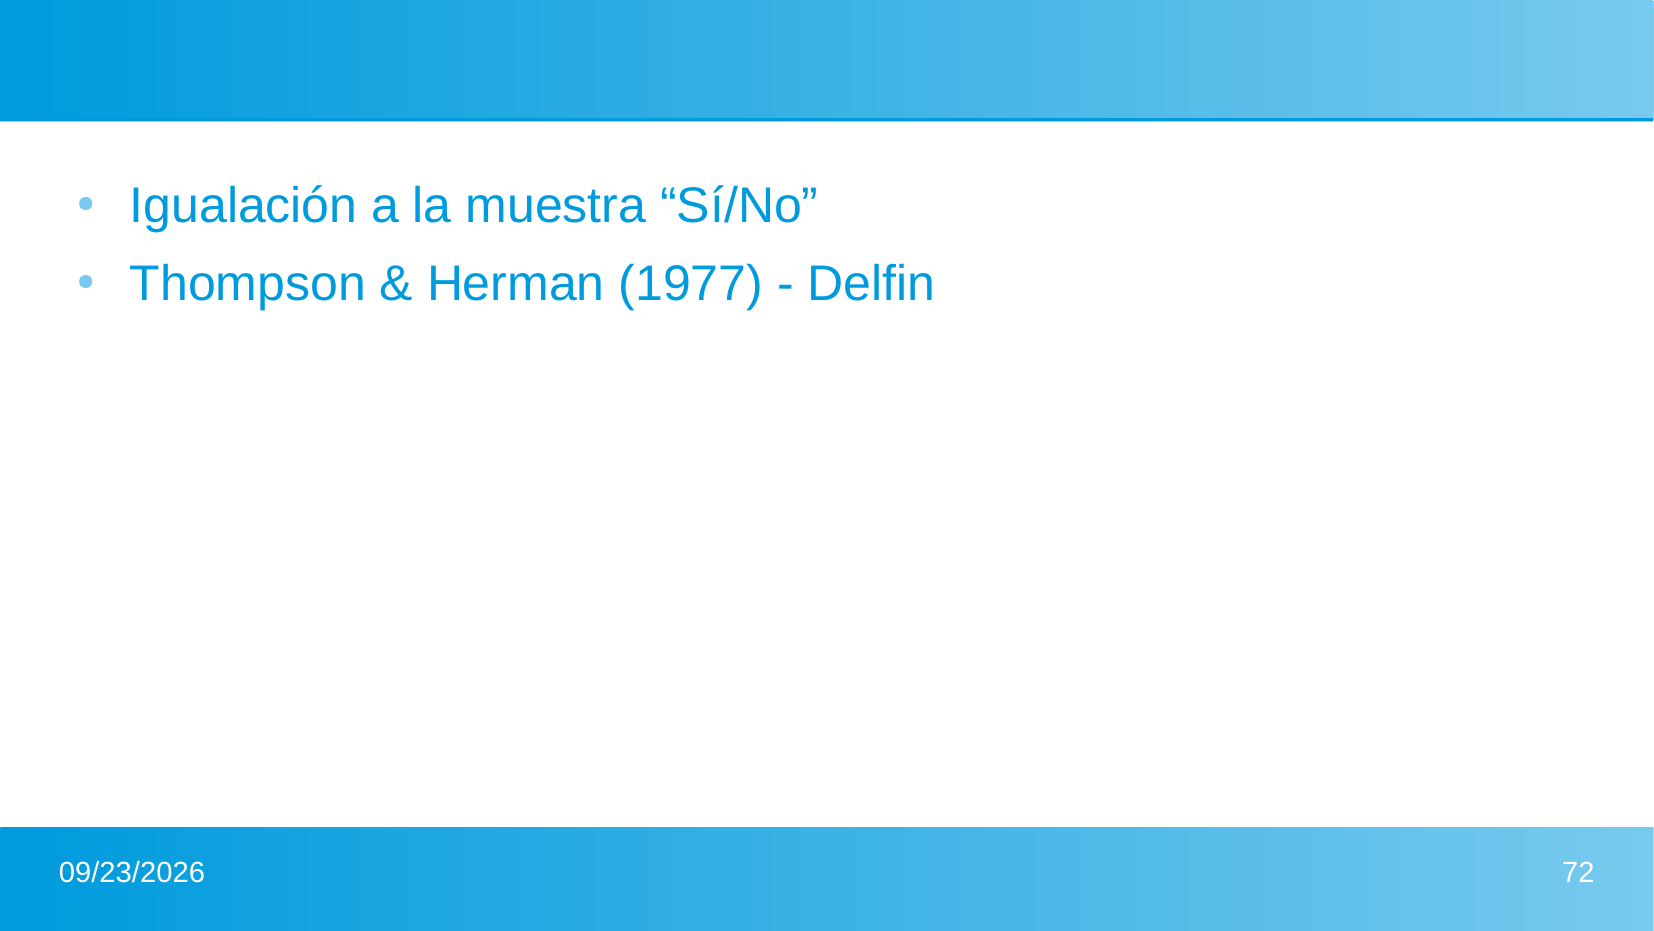

#
Igualación a la muestra “Sí/No”
Thompson & Herman (1977) - Delfin
72